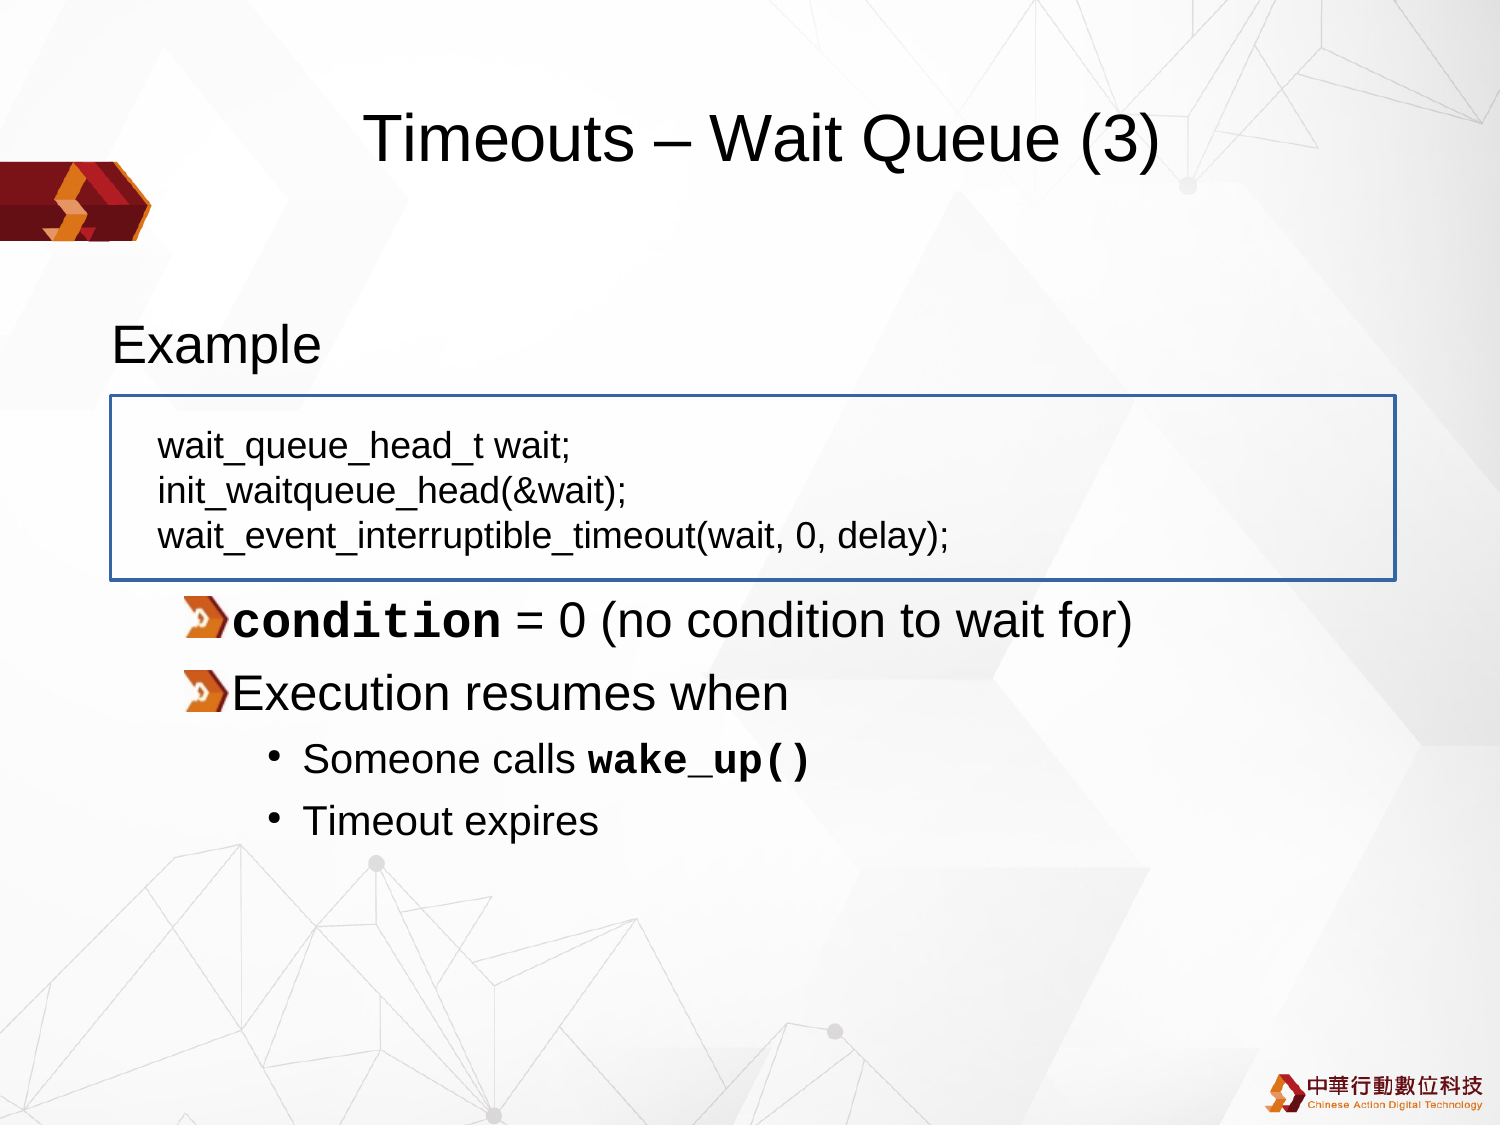

# Timeouts – Wait Queue (3)
condition = 0 (no condition to wait for)
Execution resumes when
Someone calls wake_up()
Timeout expires
Example
wait_queue_head_t wait;
init_waitqueue_head(&wait);
wait_event_interruptible_timeout(wait, 0, delay);